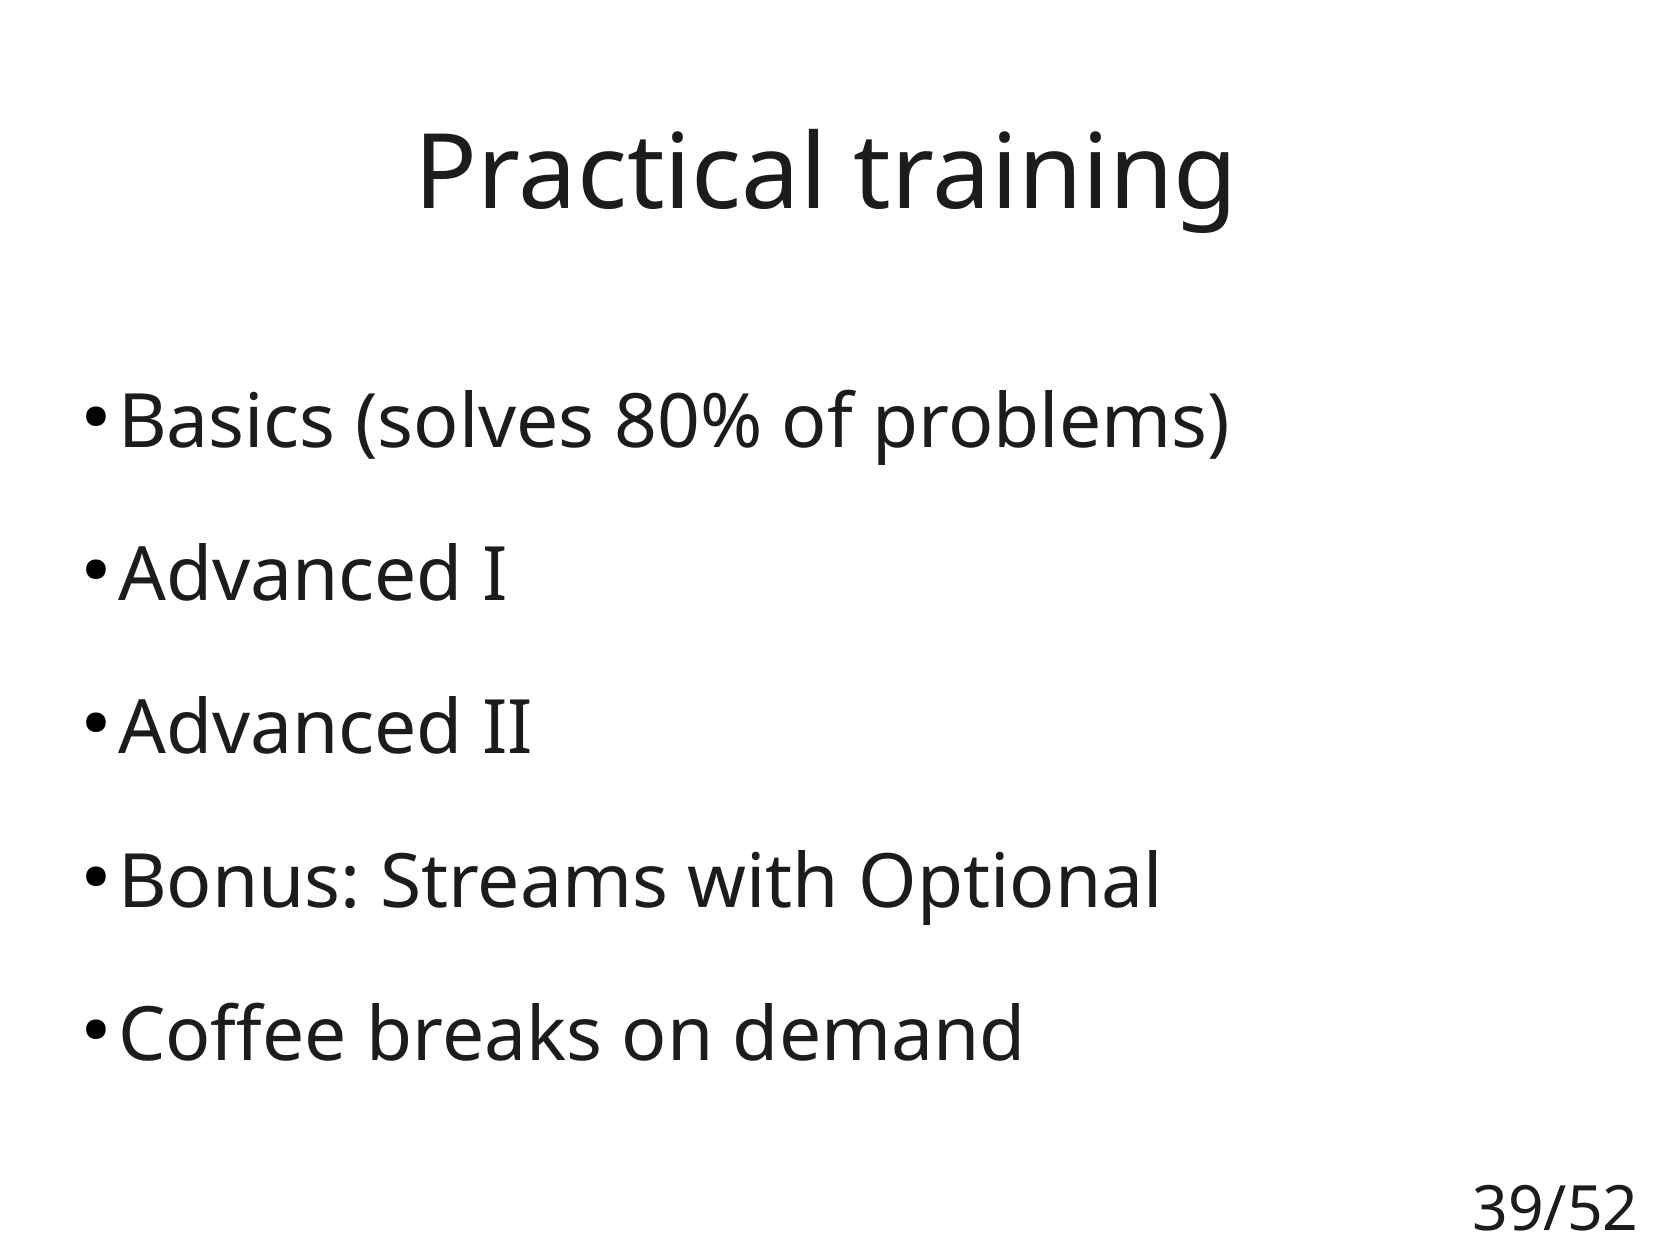

# Practical training
Basics (solves 80% of problems)
Advanced I
Advanced II
Bonus: Streams with Optional
Coffee breaks on demand